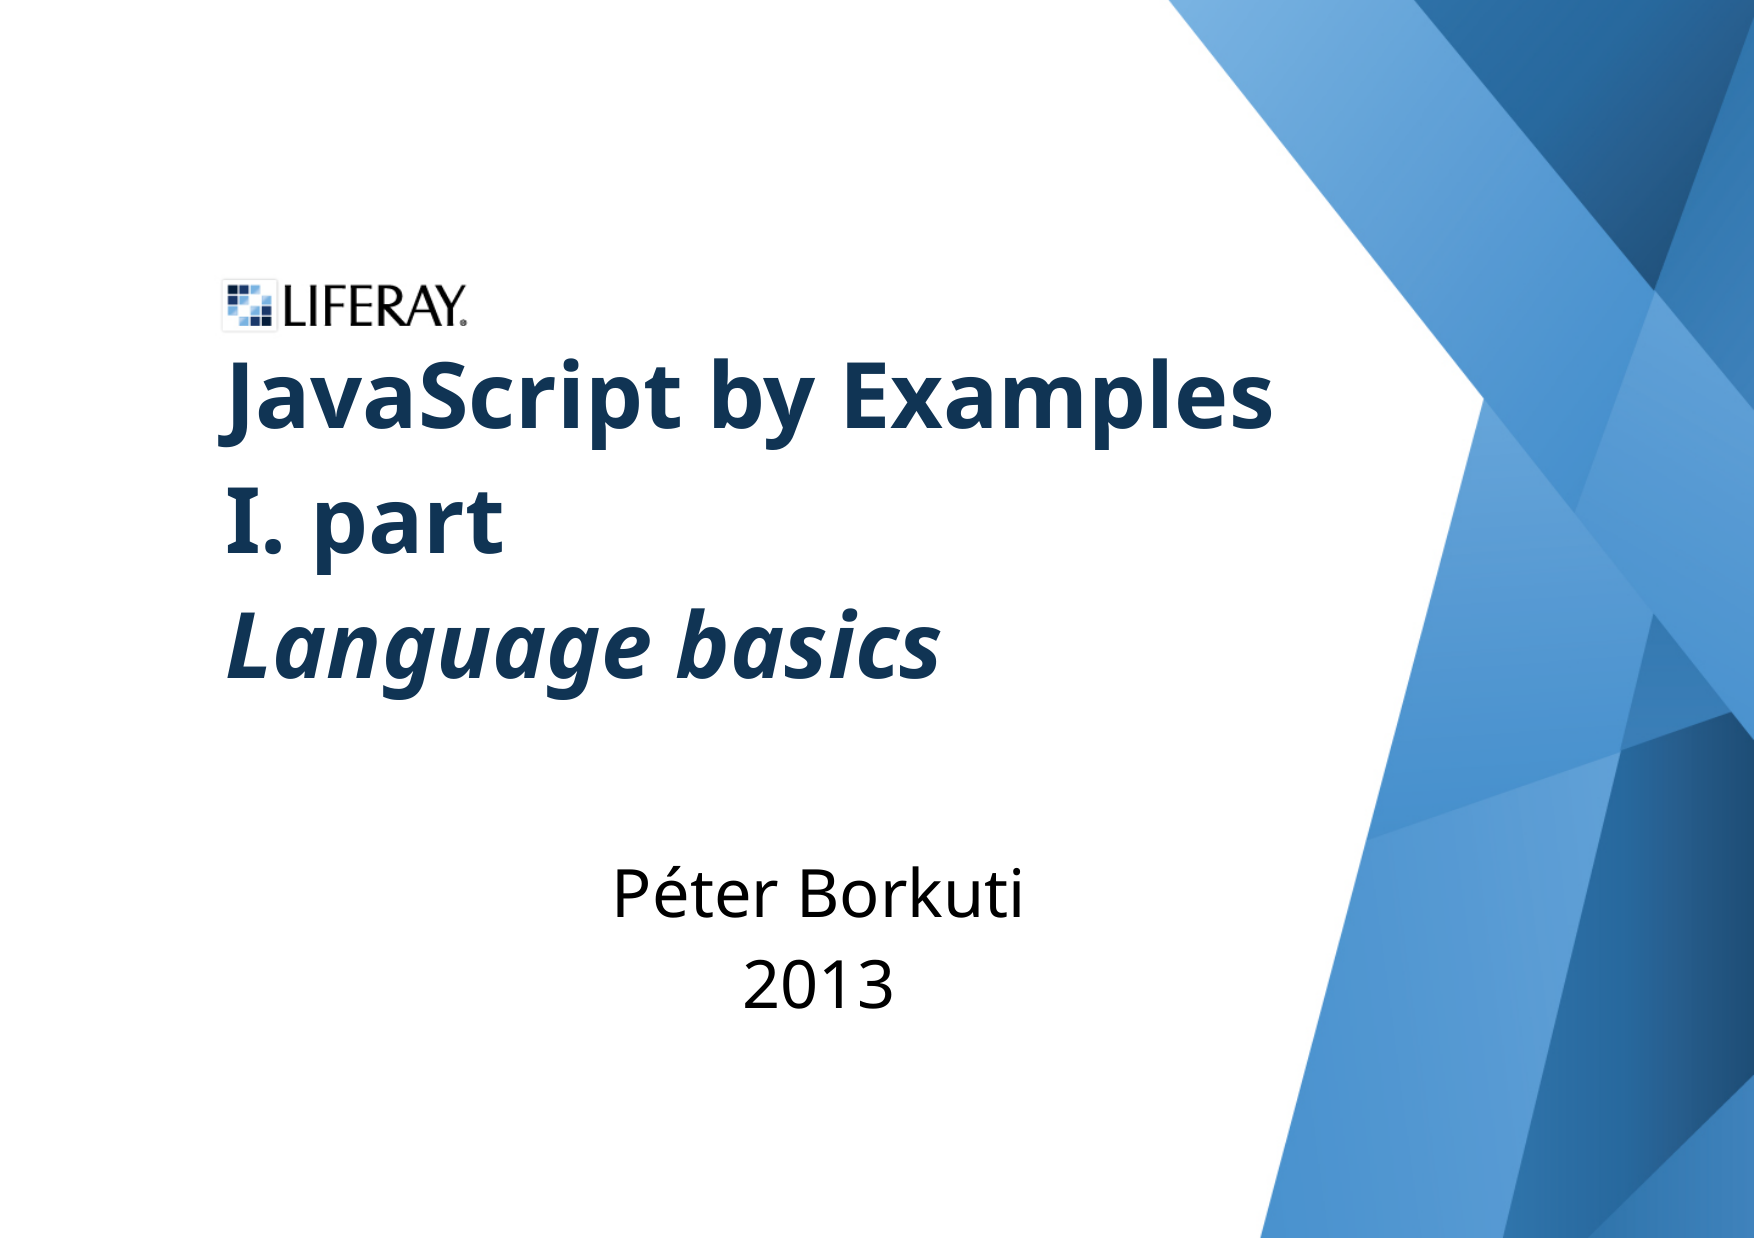

# JavaScript by Examples I. part Language basics
Péter Borkuti
2013